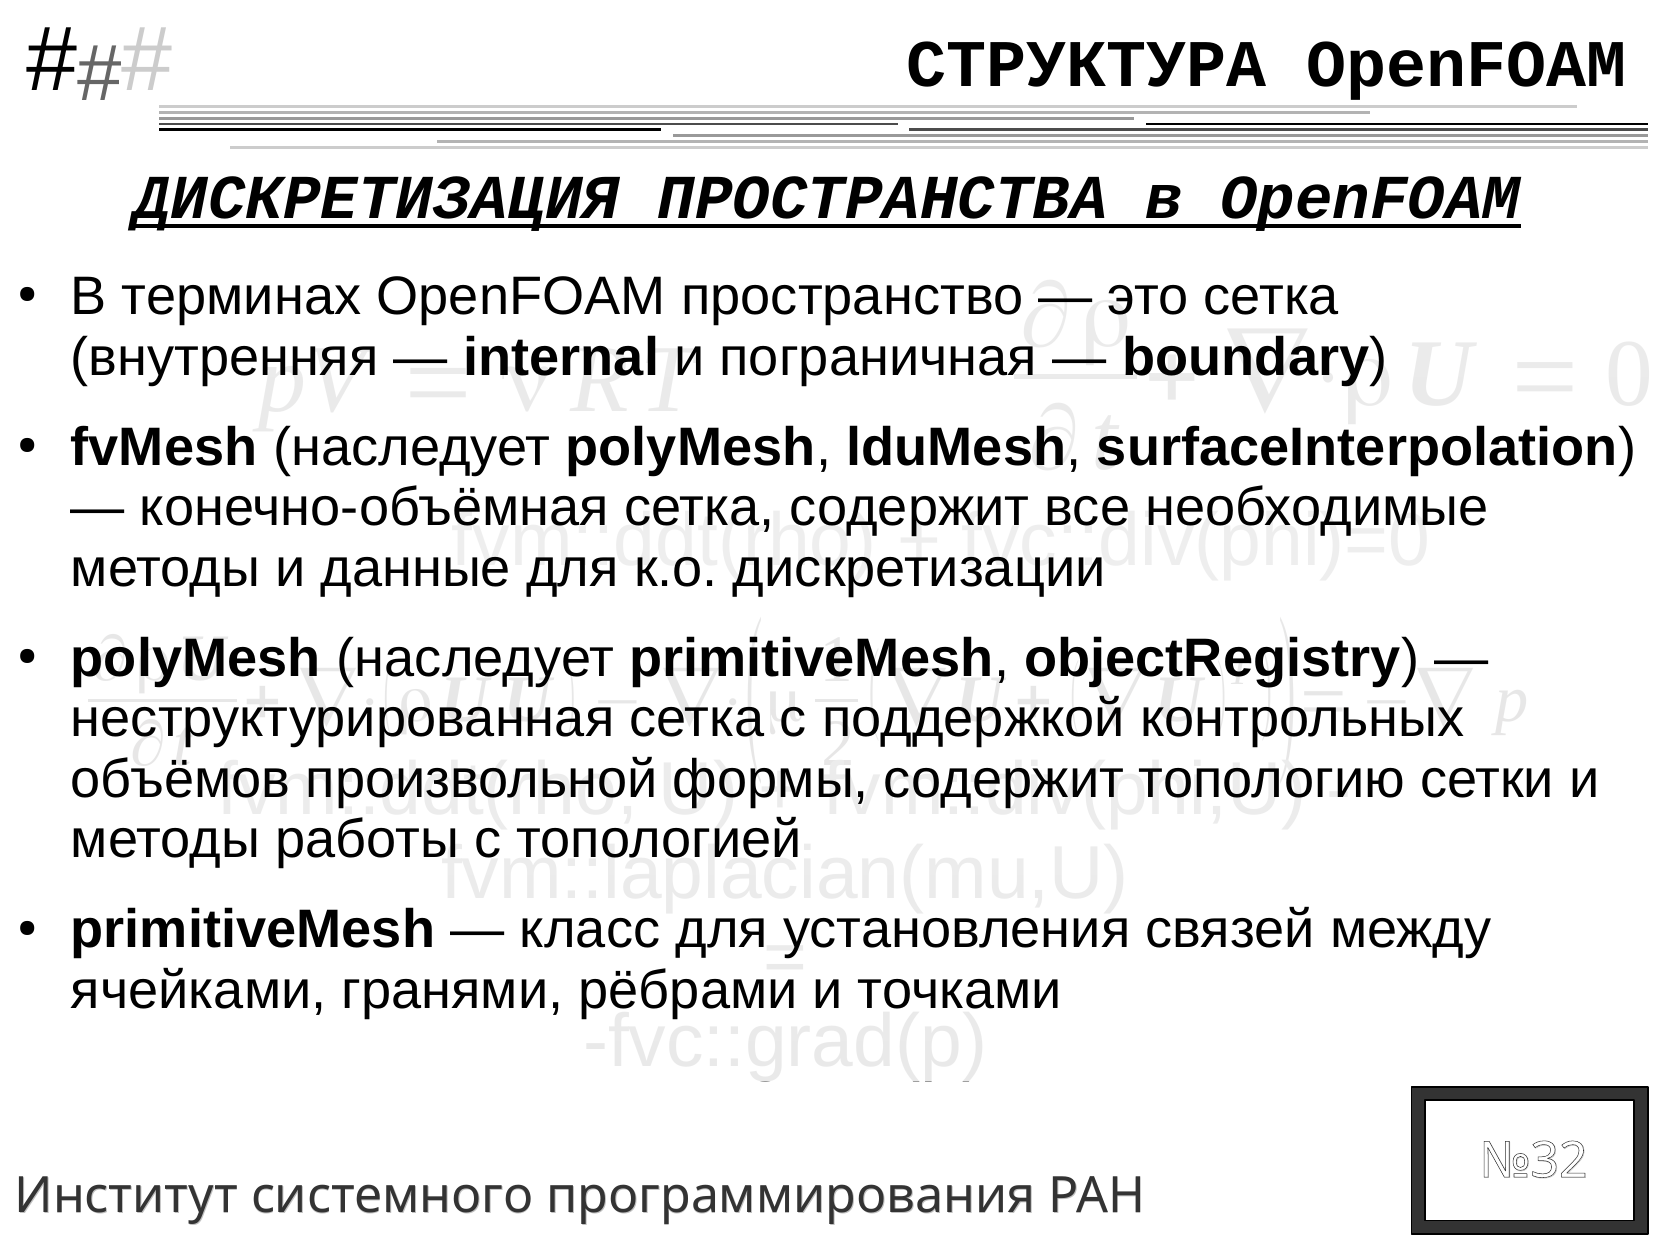

# ДИСКРЕТИЗАЦИЯ ПРОСТРАНСТВА в OpenFOAM
В терминах OpenFOAM пространство — это сетка (внутренняя — internal и пограничная — boundary)
fvMesh (наследует polyMesh, lduMesh, surfaceInterpolation) — конечно-объёмная сетка, содержит все необходимые методы и данные для к.о. дискретизации
polyMesh (наследует primitiveMesh, objectRegistry) — неструктурированная сетка с поддержкой контрольных объёмов произвольной формы, содержит топологию сетки и методы работы с топологией
primitiveMesh — класс для установления связей между ячейками, гранями, рёбрами и точками